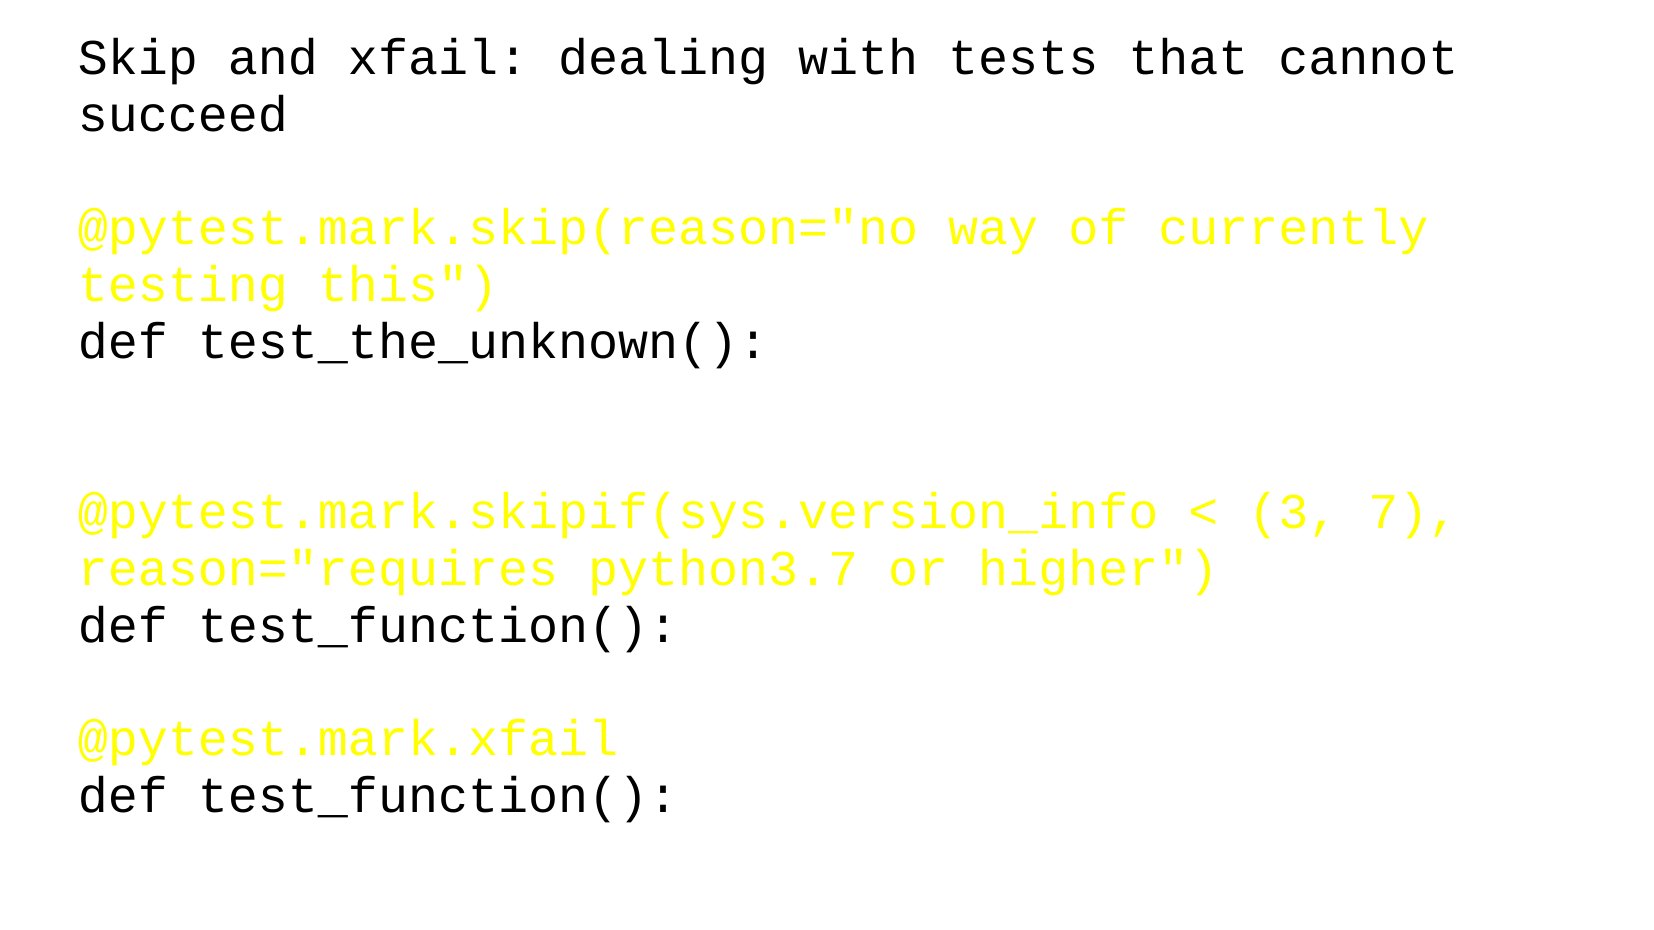

Skip and xfail: dealing with tests that cannot succeed
@pytest.mark.skip(reason="no way of currently testing this")
def test_the_unknown():
@pytest.mark.skipif(sys.version_info < (3, 7), reason="requires python3.7 or higher")
def test_function():
@pytest.mark.xfail
def test_function():